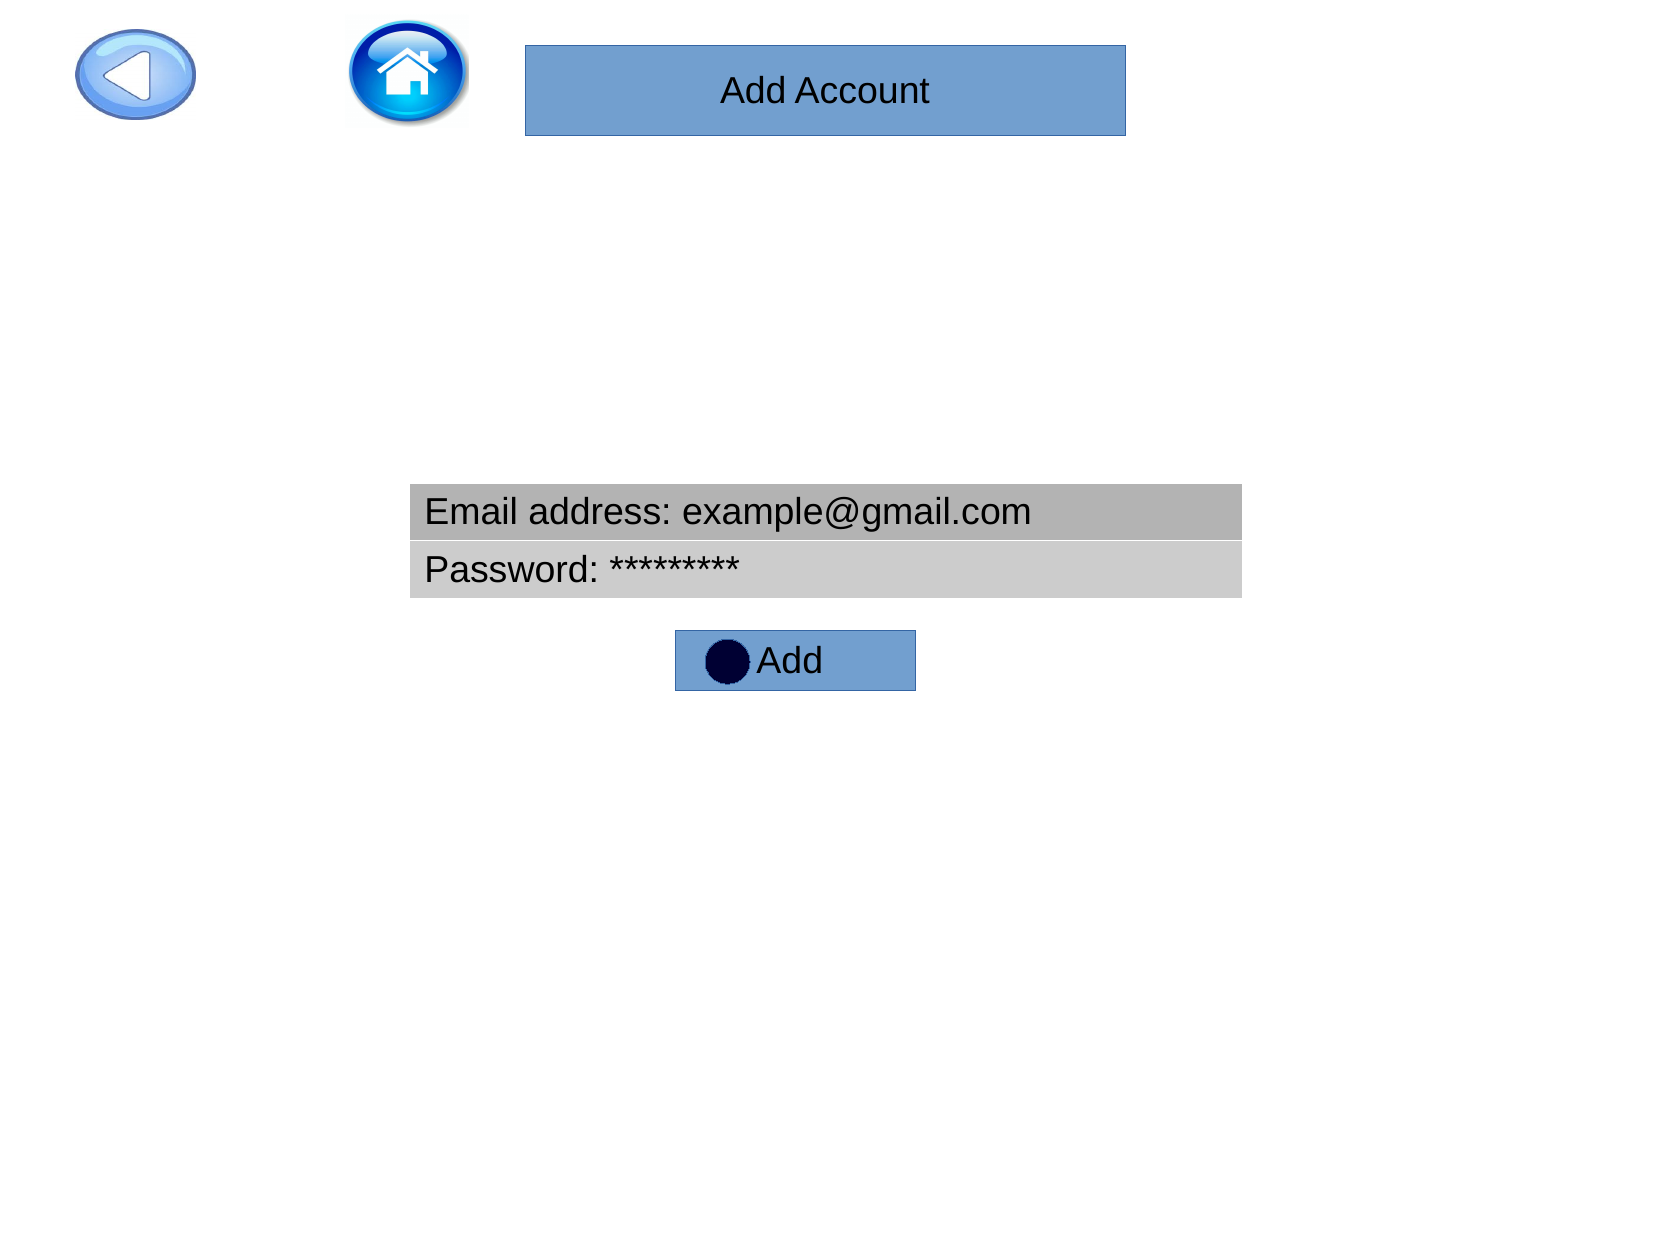

Add Account
| Email address: example@gmail.com |
| --- |
| Password: \*\*\*\*\*\*\*\*\* |
Add